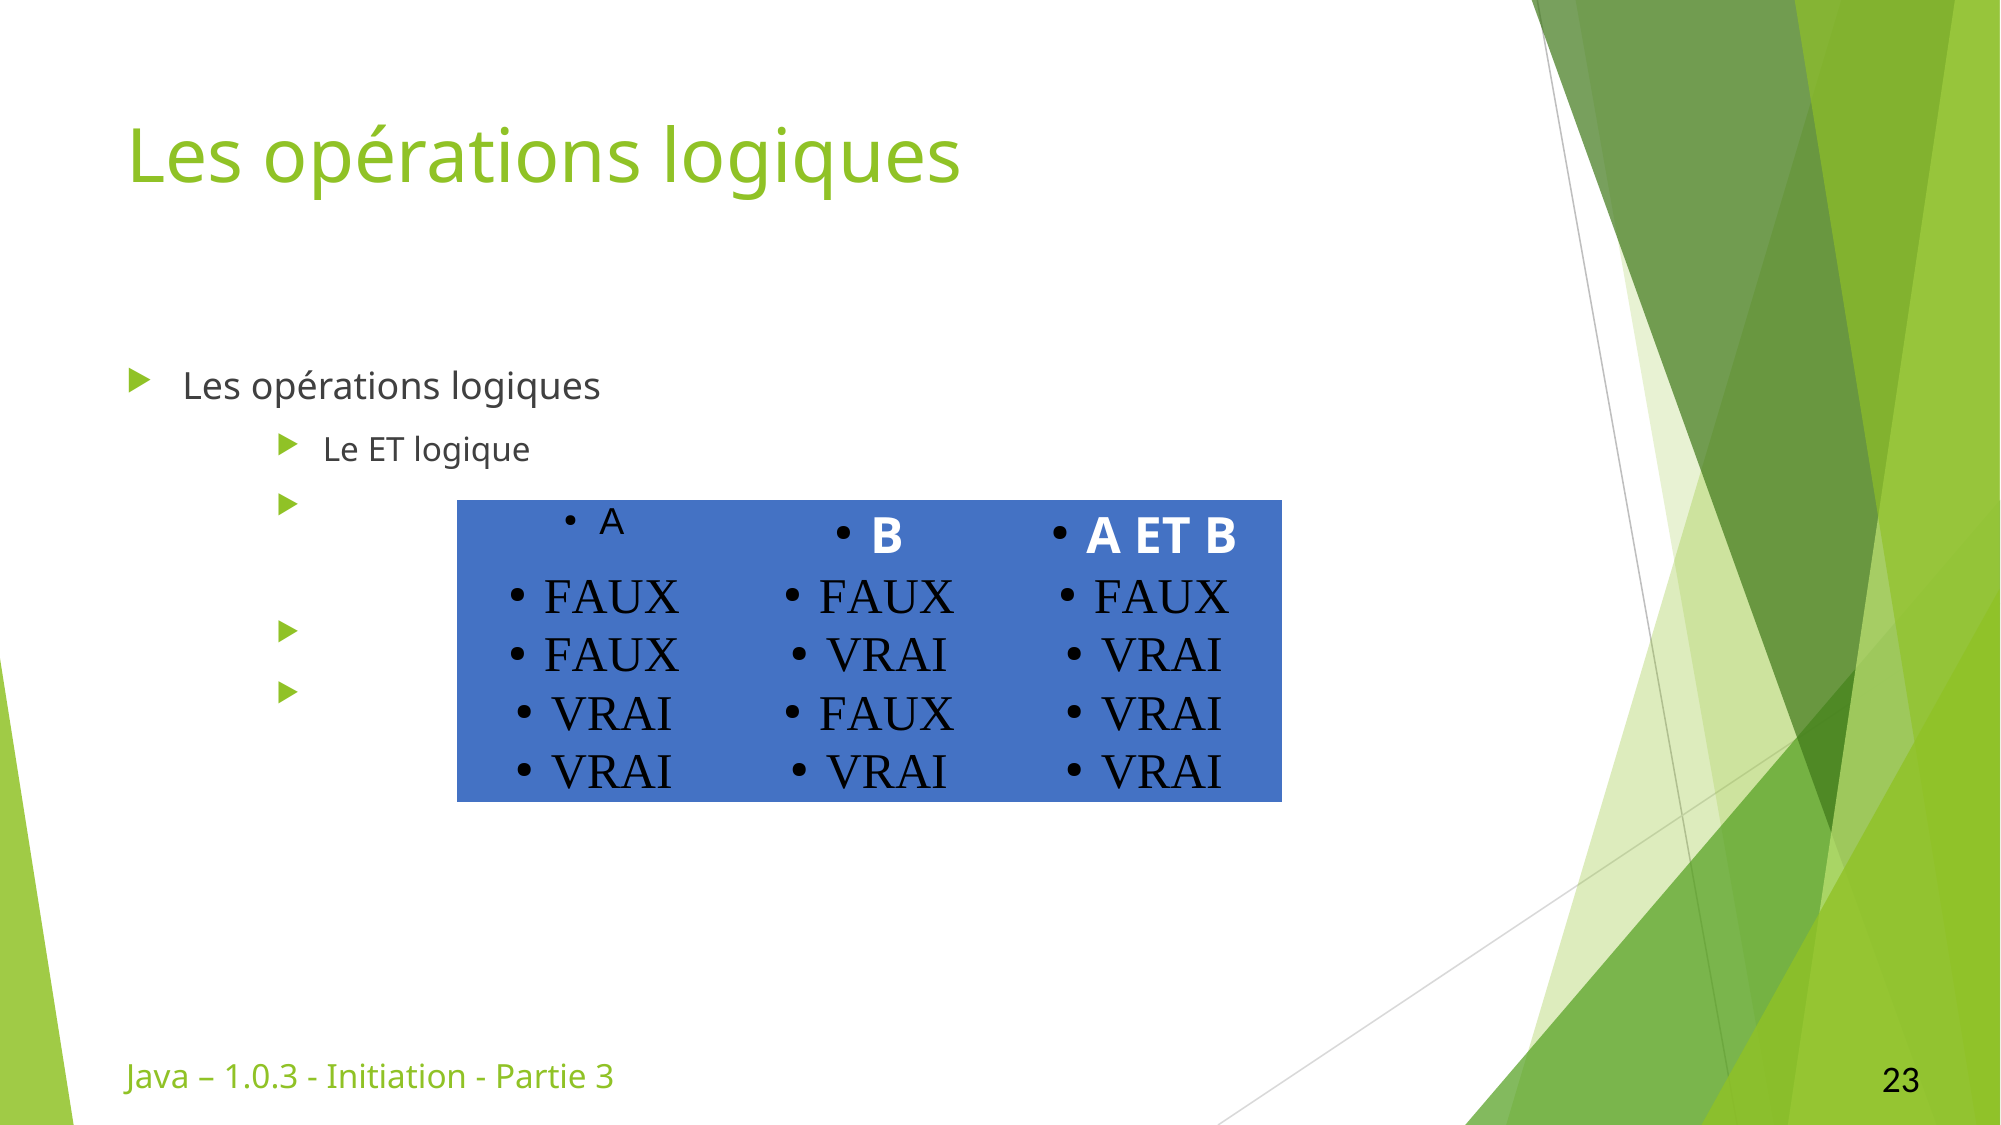

# Les opérations logiques
Les opérations logiques
Le ET logique
| A | B | A ET B |
| --- | --- | --- |
| FAUX | FAUX | FAUX |
| FAUX | VRAI | VRAI |
| VRAI | FAUX | VRAI |
| VRAI | VRAI | VRAI |
Java – 1.0.3 - Initiation - Partie 3